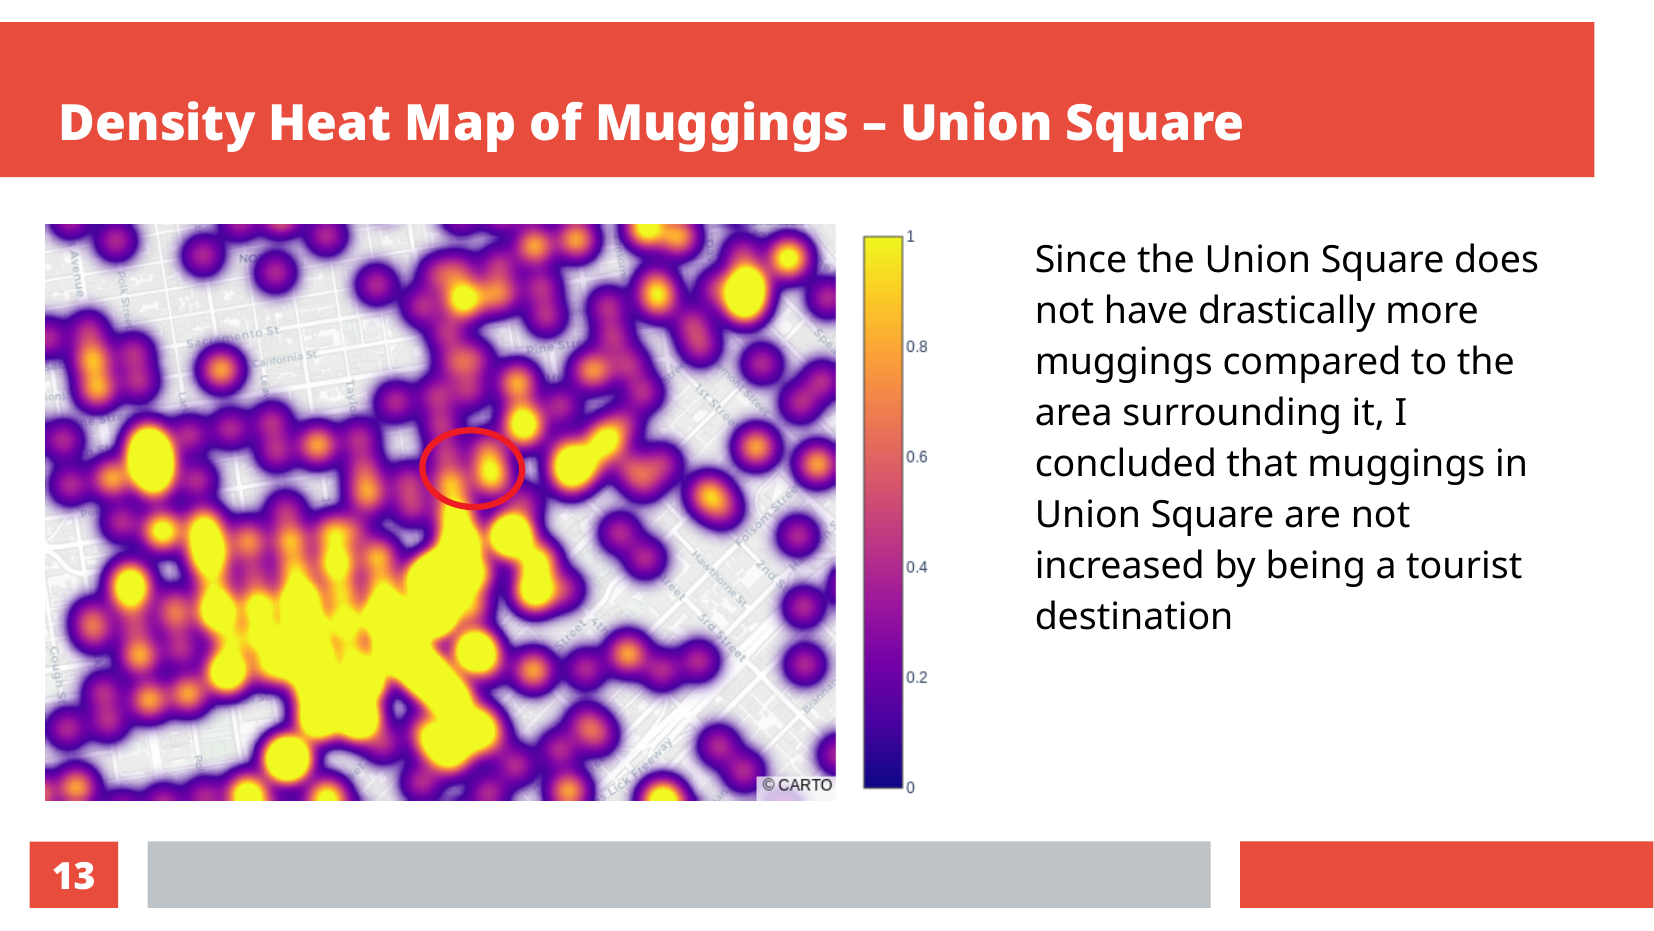

# Density Heat Map of Muggings – Union Square
Since the Union Square does not have drastically more muggings compared to the area surrounding it, I concluded that muggings in Union Square are not increased by being a tourist destination
13